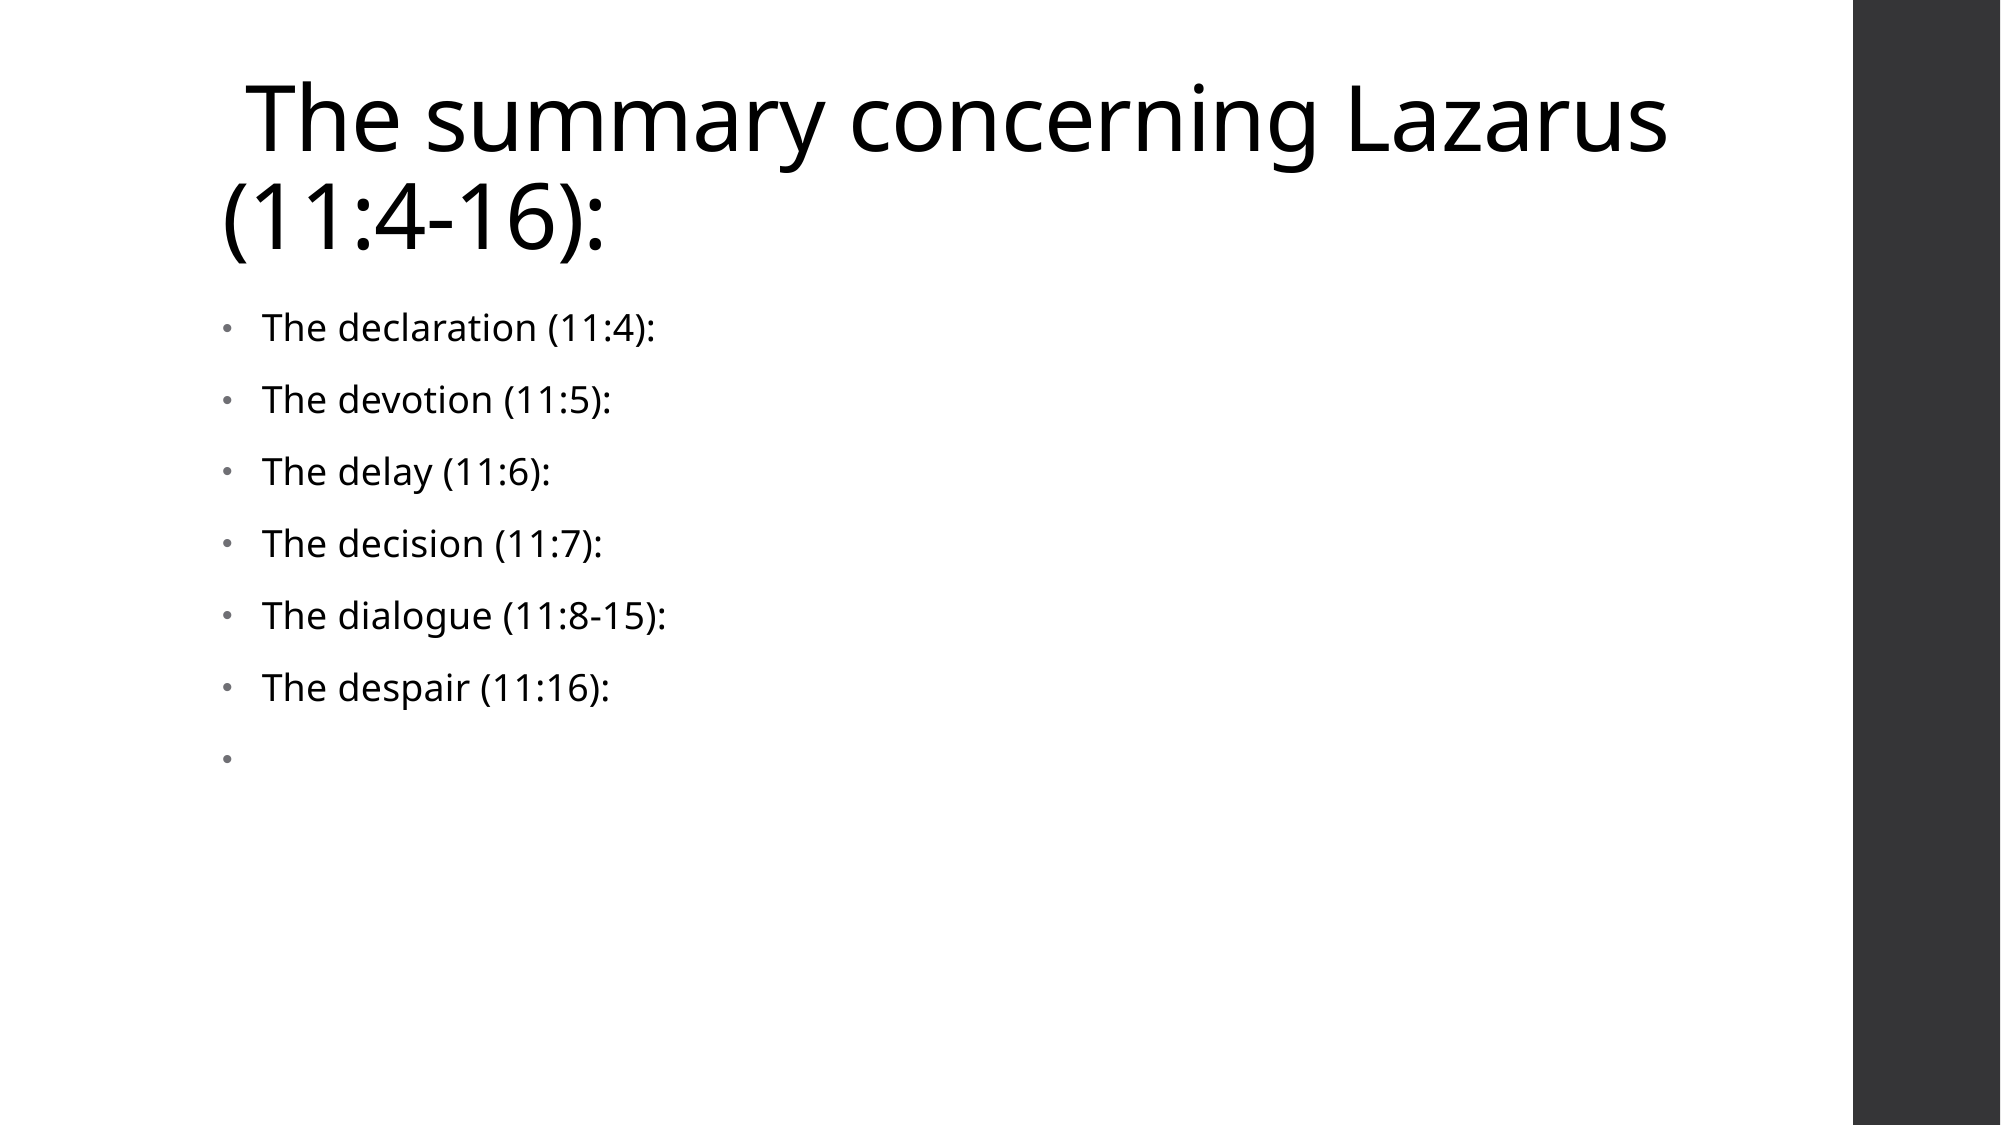

# The summary concerning Lazarus (11:4-16):
 The declaration (11:4):
 The devotion (11:5):
 The delay (11:6):
 The decision (11:7):
 The dialogue (11:8-15):
 The despair (11:16):